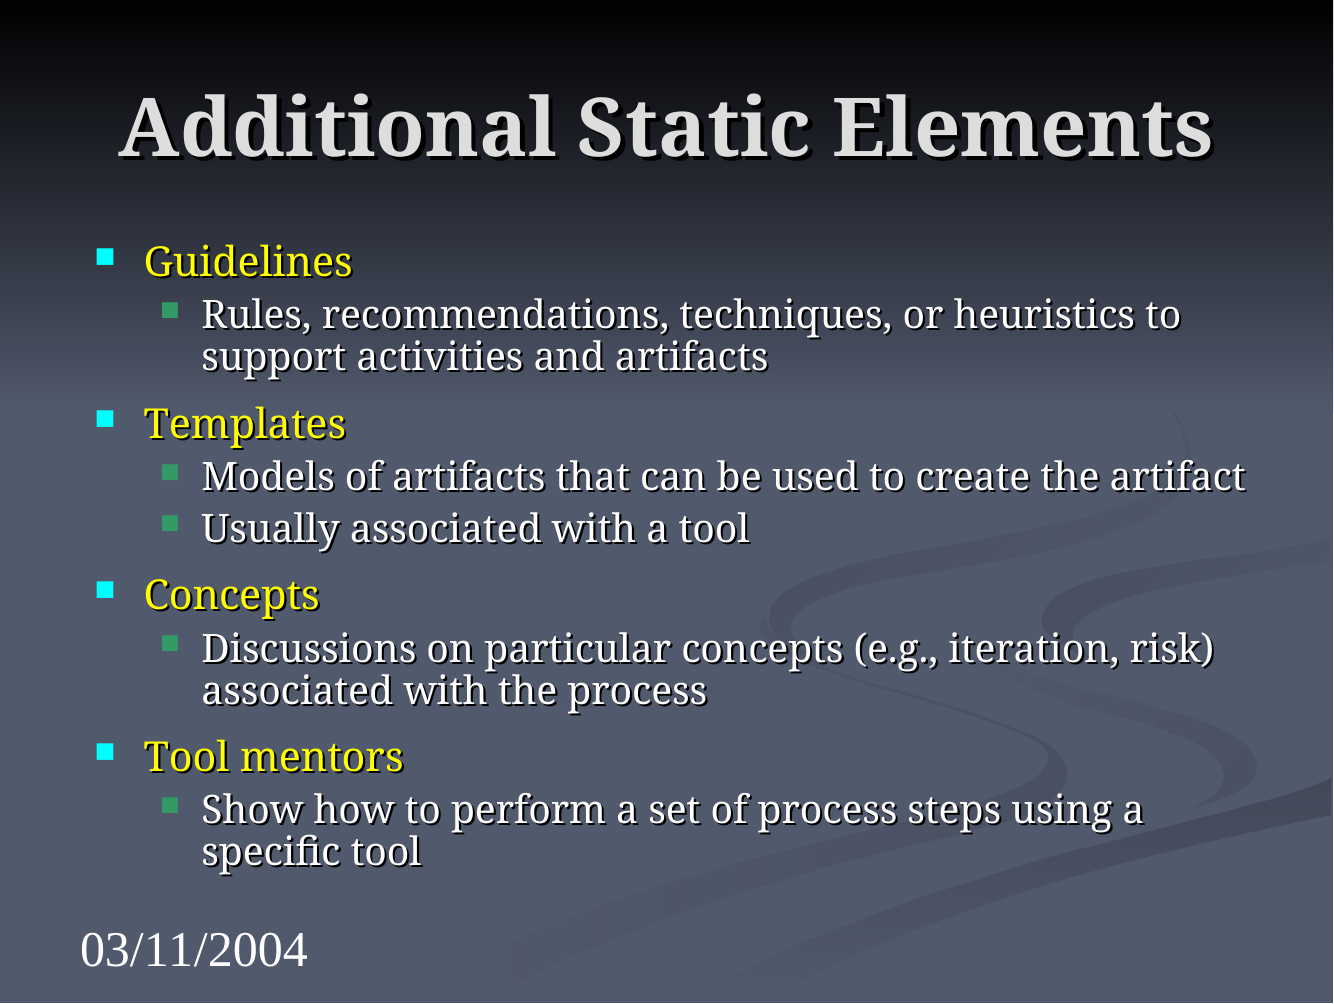

# Additional Static Elements
Guidelines
Rules, recommendations, techniques, or heuristics to support activities and artifacts
Templates
Models of artifacts that can be used to create the artifact
Usually associated with a tool
Concepts
Discussions on particular concepts (e.g., iteration, risk) associated with the process
Tool mentors
Show how to perform a set of process steps using a specific tool
03/11/2004